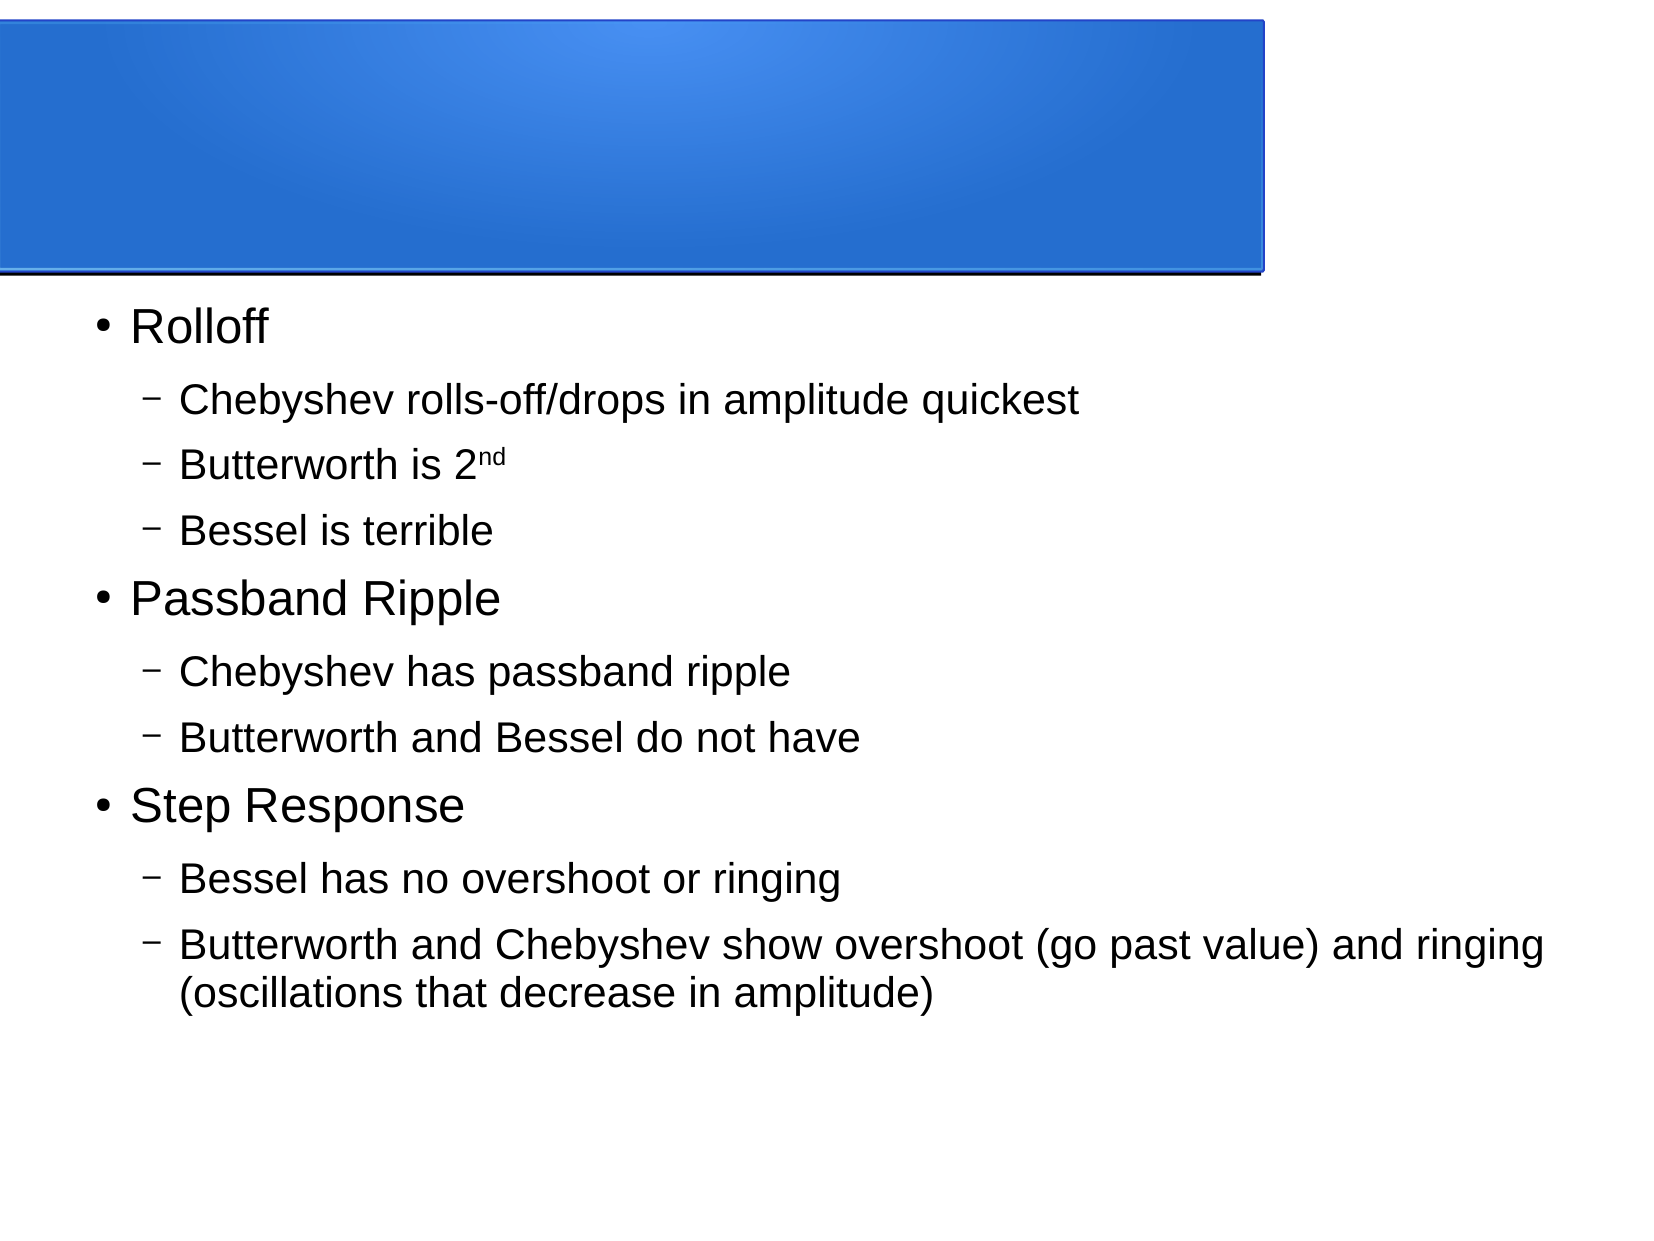

#
Rolloff
Chebyshev rolls-off/drops in amplitude quickest
Butterworth is 2nd
Bessel is terrible
Passband Ripple
Chebyshev has passband ripple
Butterworth and Bessel do not have
Step Response
Bessel has no overshoot or ringing
Butterworth and Chebyshev show overshoot (go past value) and ringing (oscillations that decrease in amplitude)